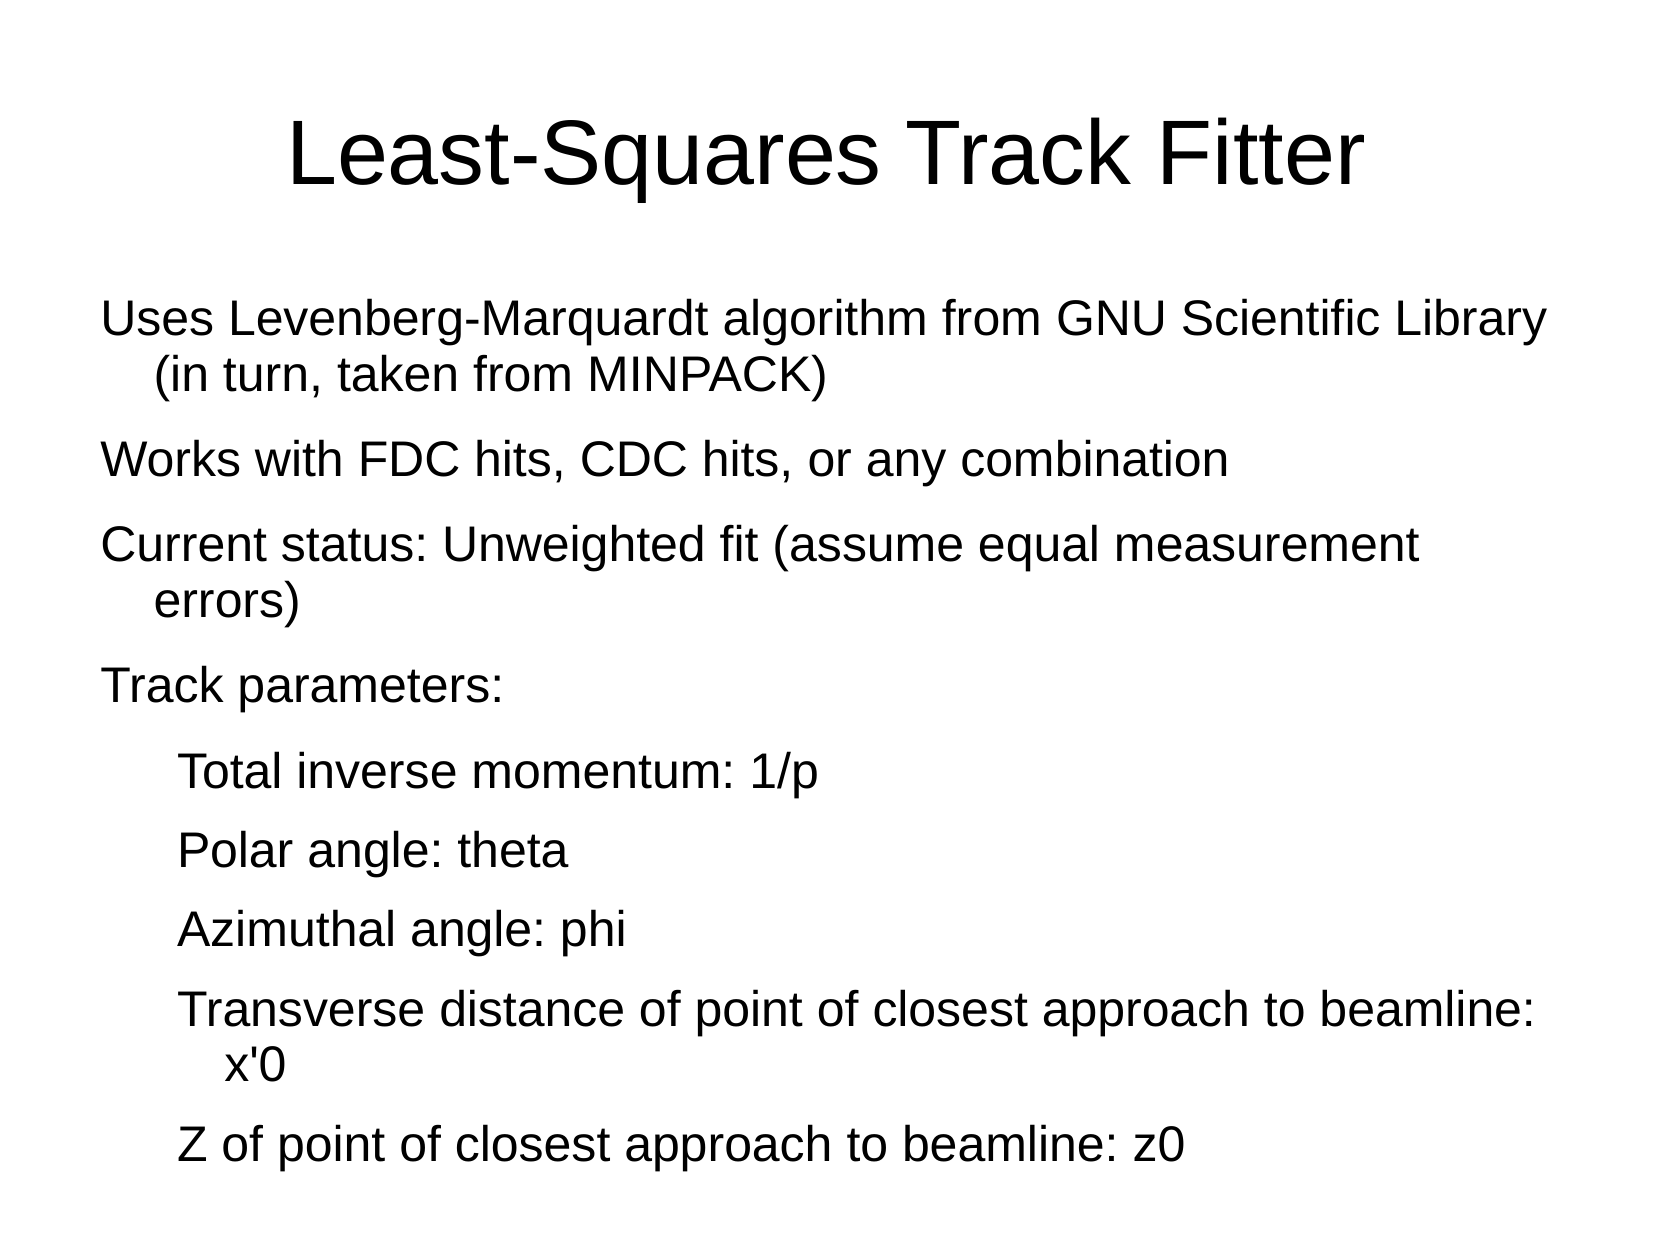

# Least-Squares Track Fitter
Uses Levenberg-Marquardt algorithm from GNU Scientific Library (in turn, taken from MINPACK)
Works with FDC hits, CDC hits, or any combination
Current status: Unweighted fit (assume equal measurement errors)
Track parameters:
Total inverse momentum: 1/p
Polar angle: theta
Azimuthal angle: phi
Transverse distance of point of closest approach to beamline: x'0
Z of point of closest approach to beamline: z0